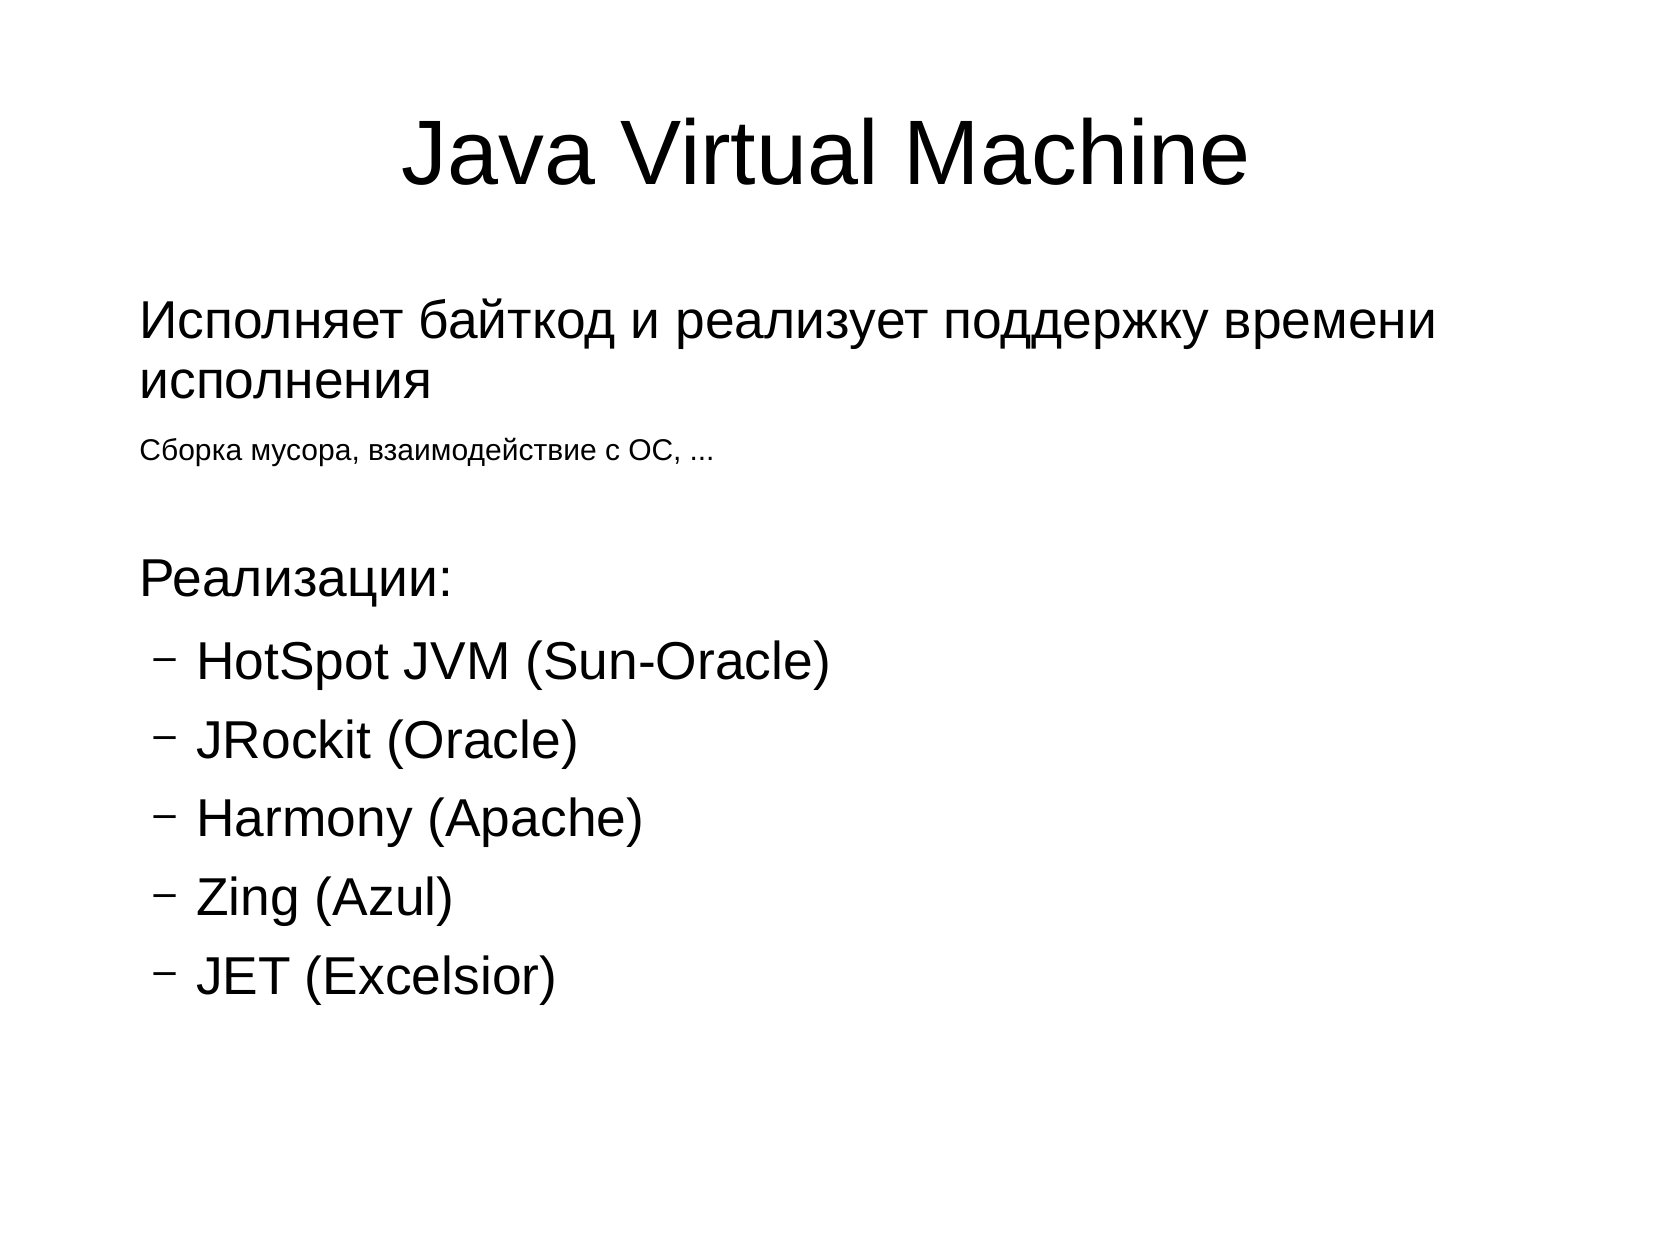

# Java Virtual Machine
Исполняет байткод и реализует поддержку времени исполнения
Сборка мусора, взаимодействие с ОС, ...
Реализации:
HotSpot JVM (Sun-Oracle)
JRockit (Oracle)
Harmony (Apache)
Zing (Azul)
JET (Excelsior)